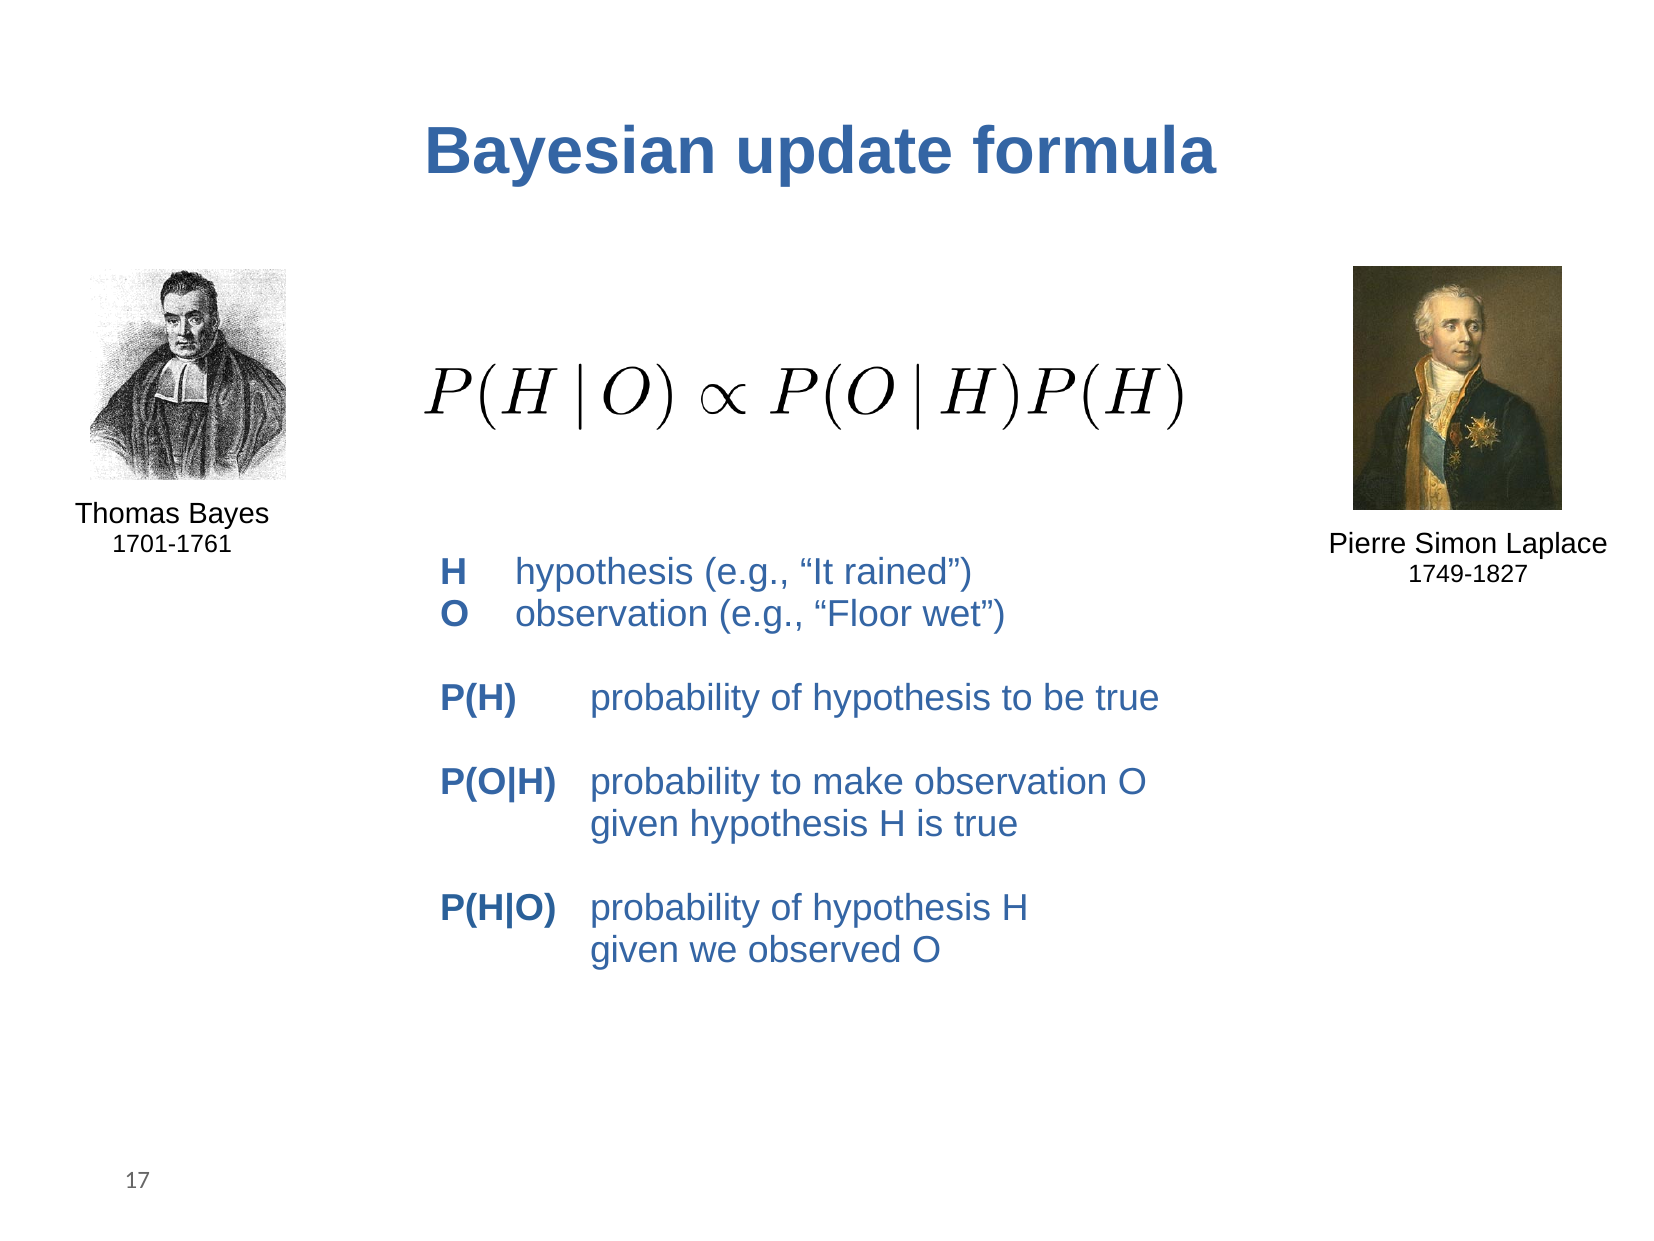

# Bayesian update formula
Thomas Bayes
1701-1761
Pierre Simon Laplace
1749-1827
H	hypothesis (e.g., “It rained”)
O	observation (e.g., “Floor wet”)
P(H)	probability of hypothesis to be true
P(O|H) 	probability to make observation O
		given hypothesis H is true
P(H|O)	probability of hypothesis H
		given we observed O
17